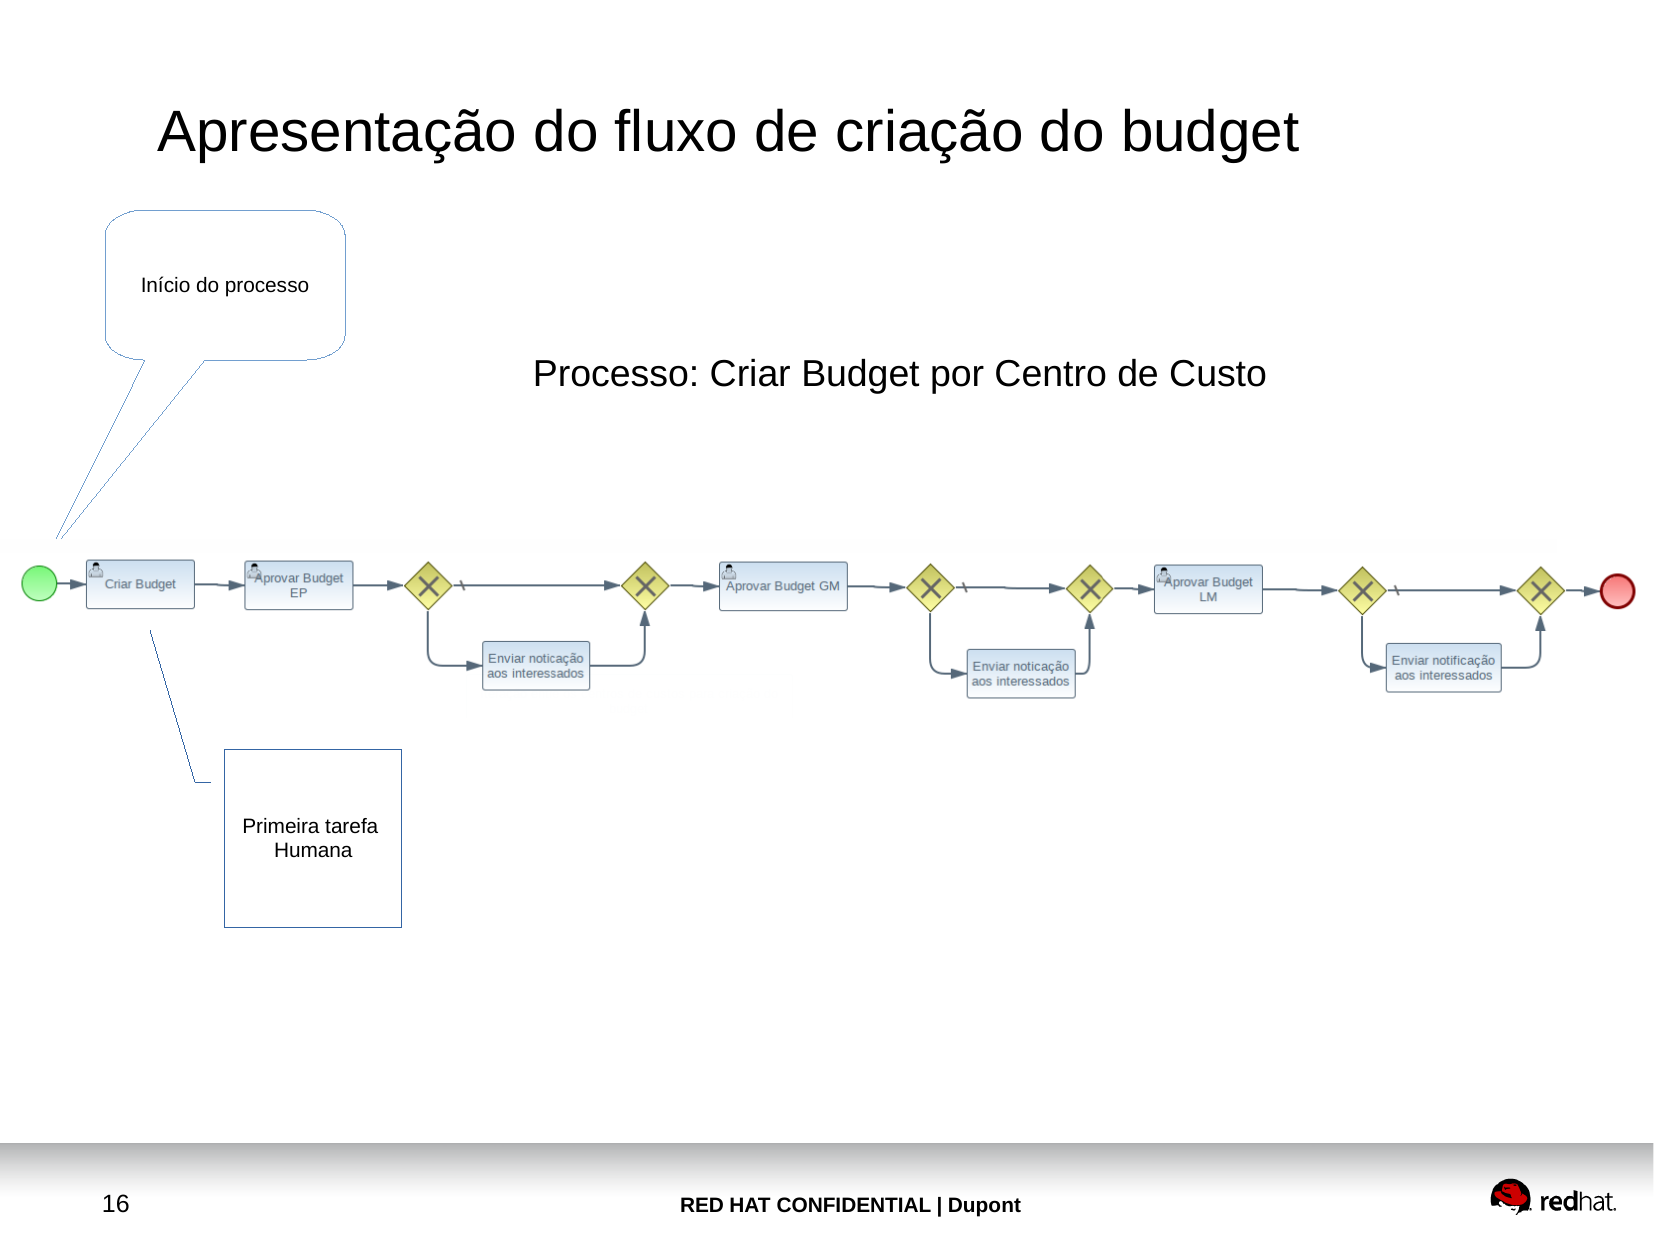

Apresentação do fluxo de criação do budget
Início do processo
Processo: Criar Budget por Centro de Custo
Primeira tarefa
Humana